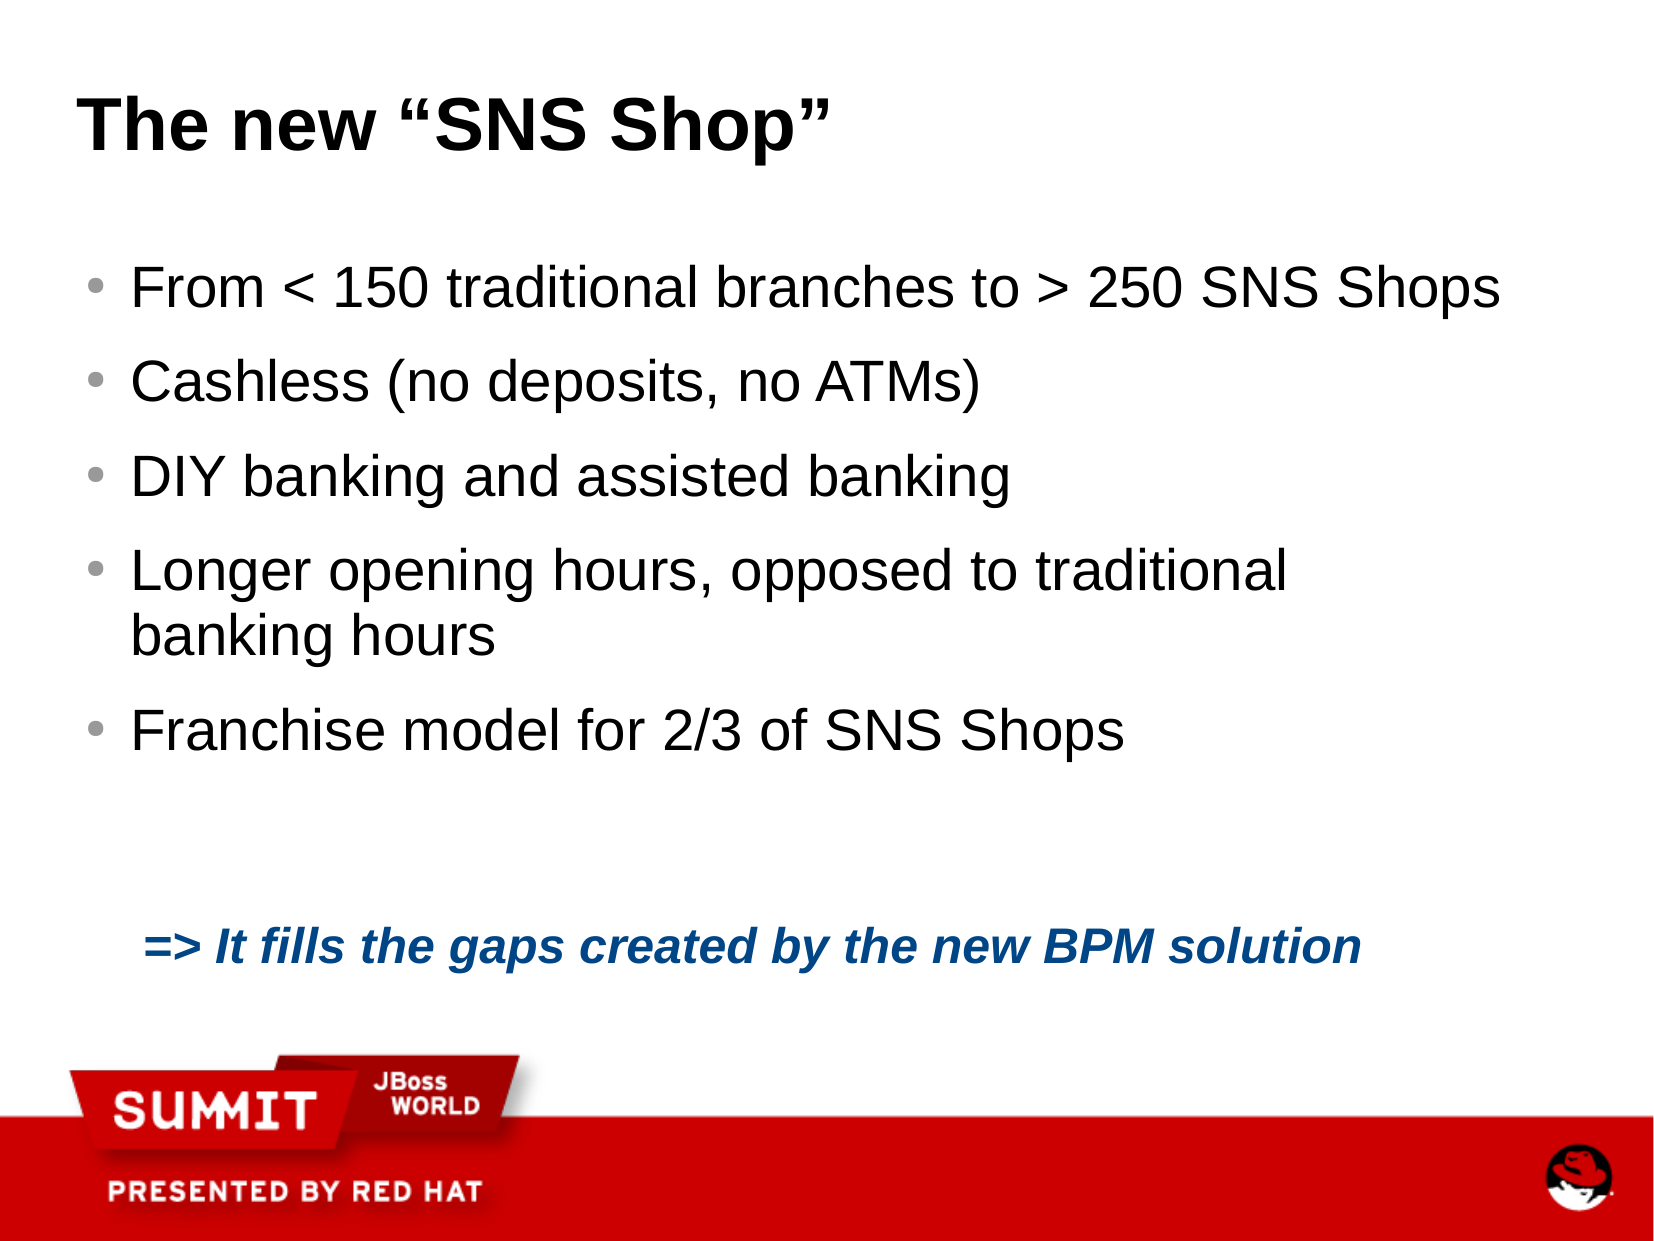

# The new “SNS Shop”
From < 150 traditional branches to > 250 SNS Shops
Cashless (no deposits, no ATMs)
DIY banking and assisted banking
Longer opening hours, opposed to traditional banking hours
Franchise model for 2/3 of SNS Shops
=> It fills the gaps created by the new BPM solution